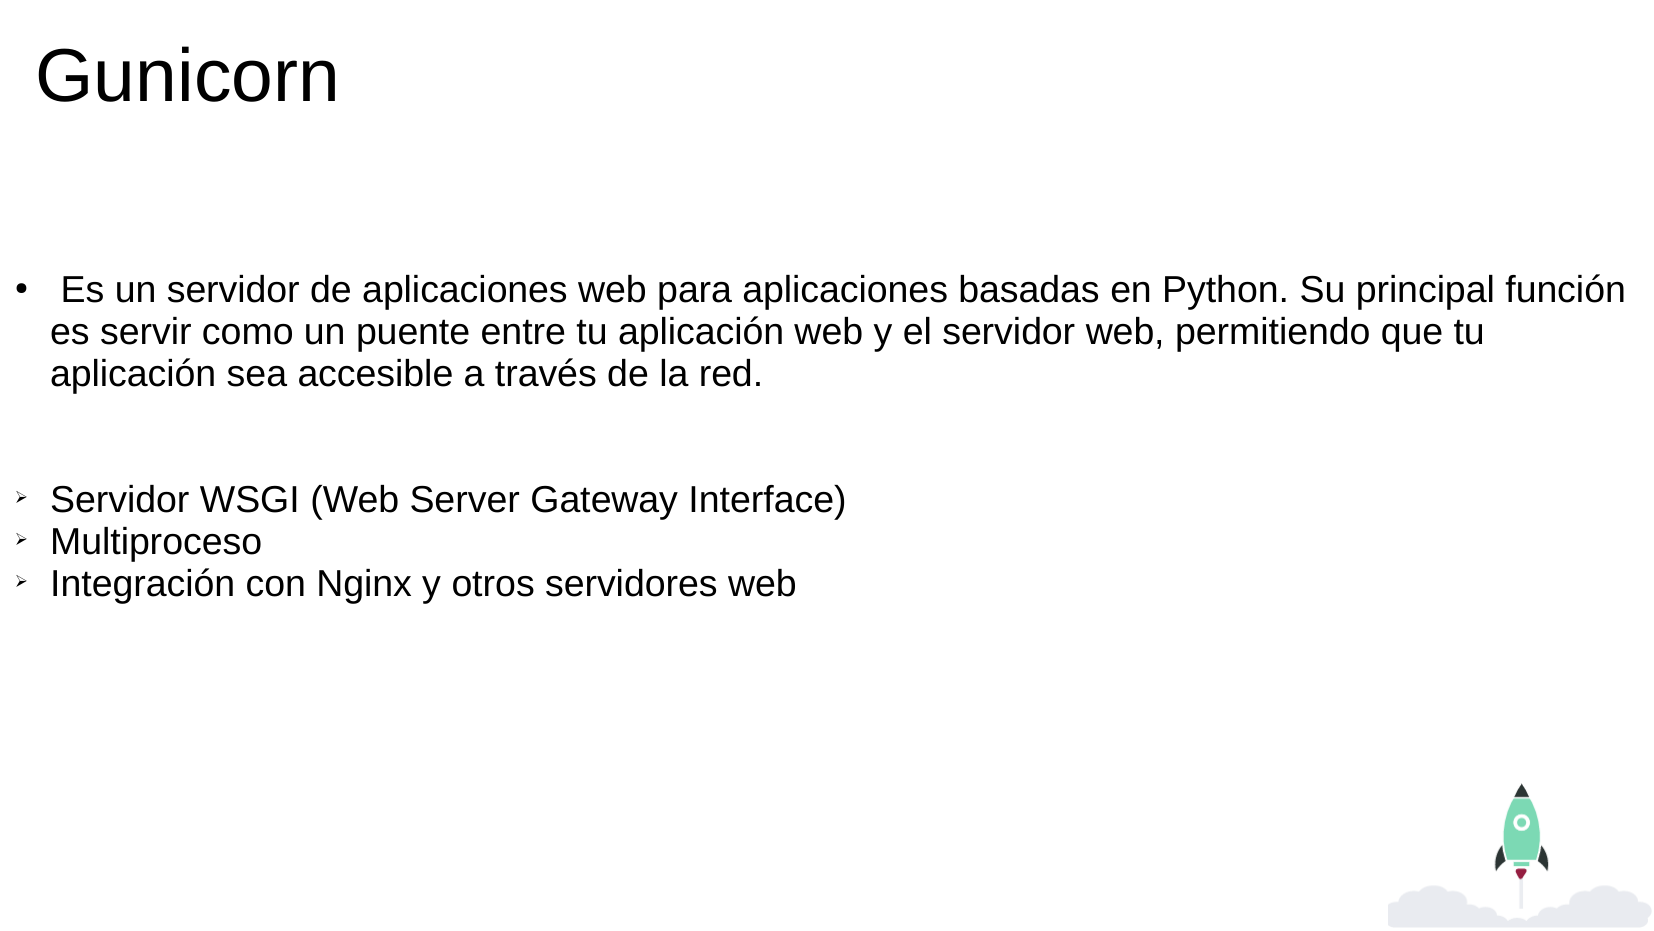

Gunicorn
 Es un servidor de aplicaciones web para aplicaciones basadas en Python. Su principal función es servir como un puente entre tu aplicación web y el servidor web, permitiendo que tu aplicación sea accesible a través de la red.
Servidor WSGI (Web Server Gateway Interface)
Multiproceso
Integración con Nginx y otros servidores web